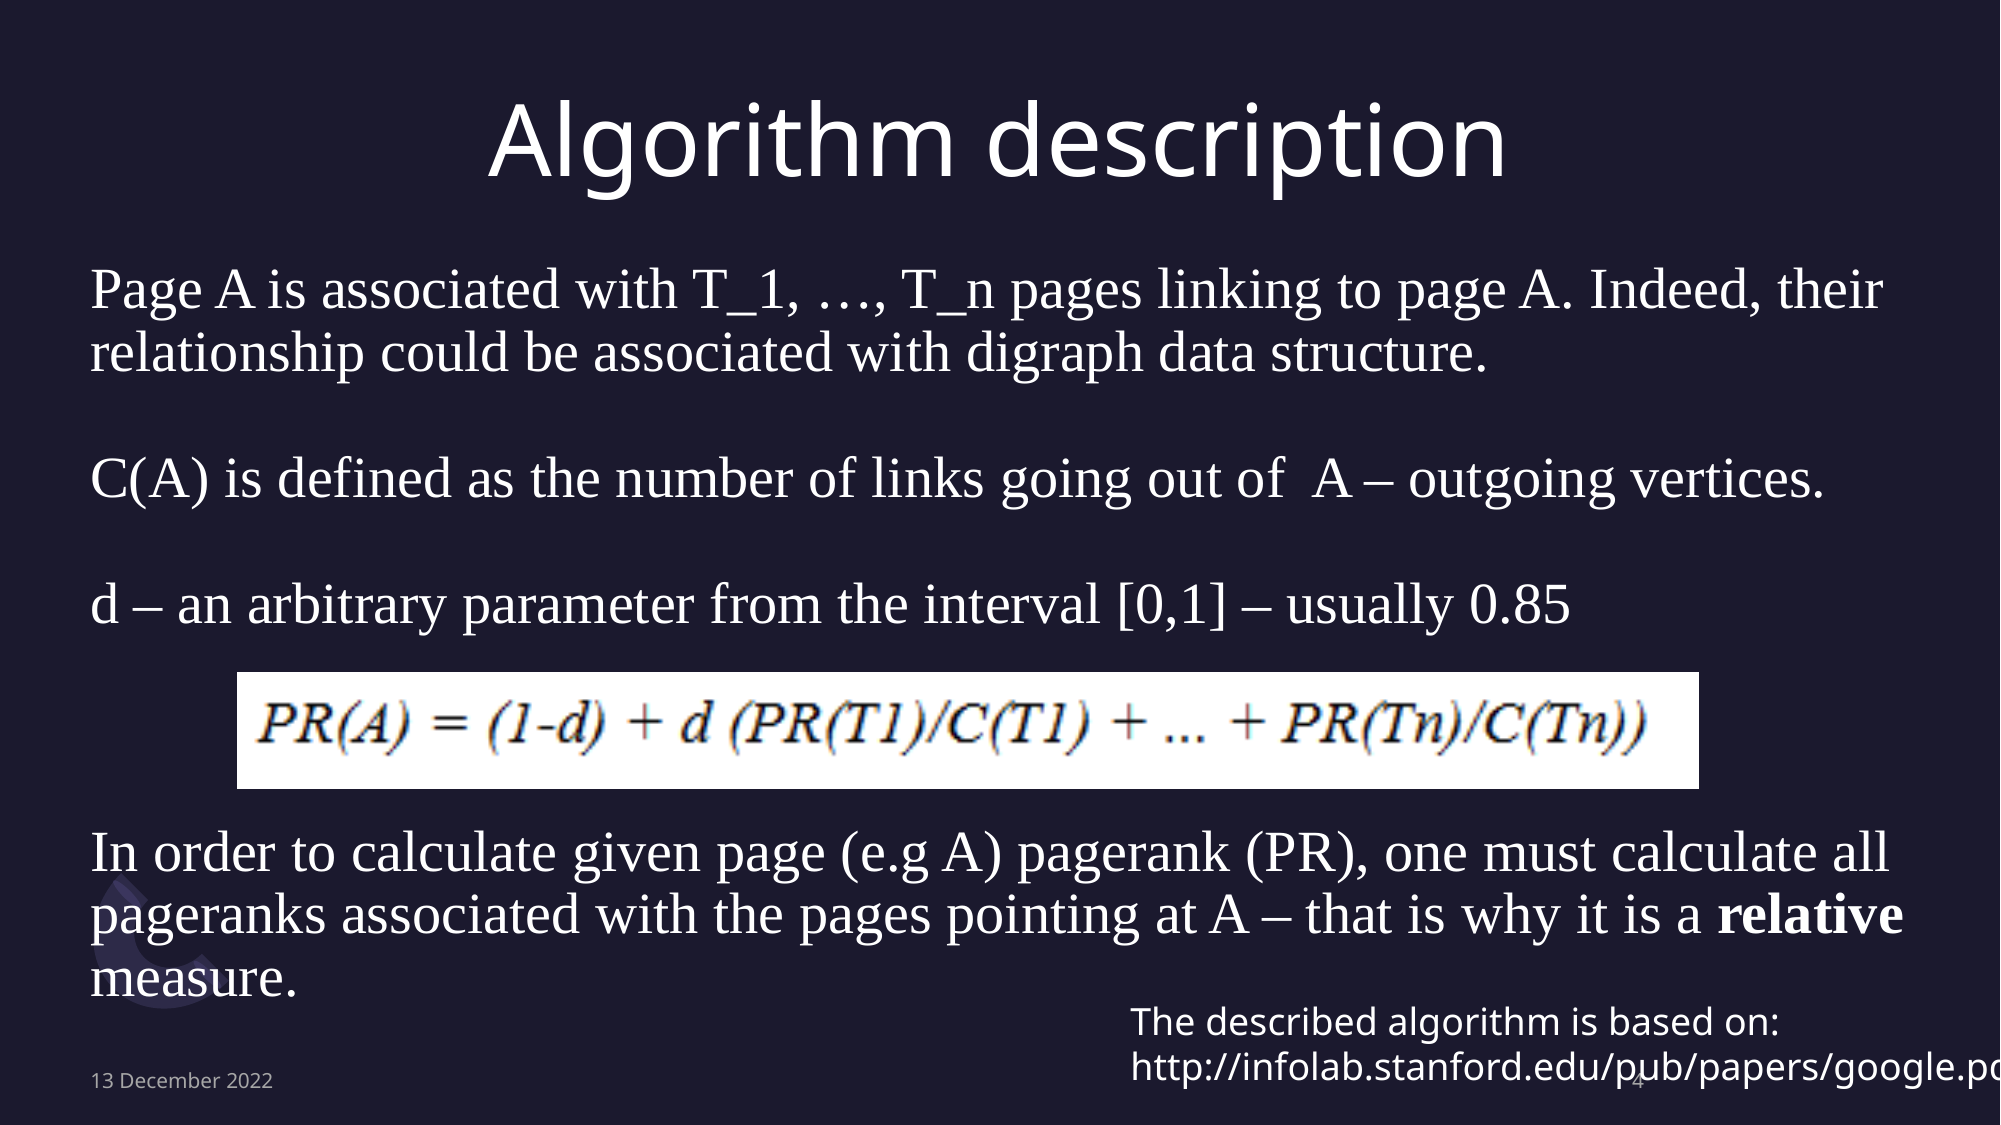

# Algorithm description
Page A is associated with T_1, …, T_n pages linking to page A. Indeed, their relationship could be associated with digraph data structure.
C(A) is defined as the number of links going out of A – outgoing vertices.
d – an arbitrary parameter from the interval [0,1] – usually 0.85
In order to calculate given page (e.g A) pagerank (PR), one must calculate all pageranks associated with the pages pointing at A – that is why it is a relative measure.
The described algorithm is based on: http://infolab.stanford.edu/pub/papers/google.pdf
13 December 2022